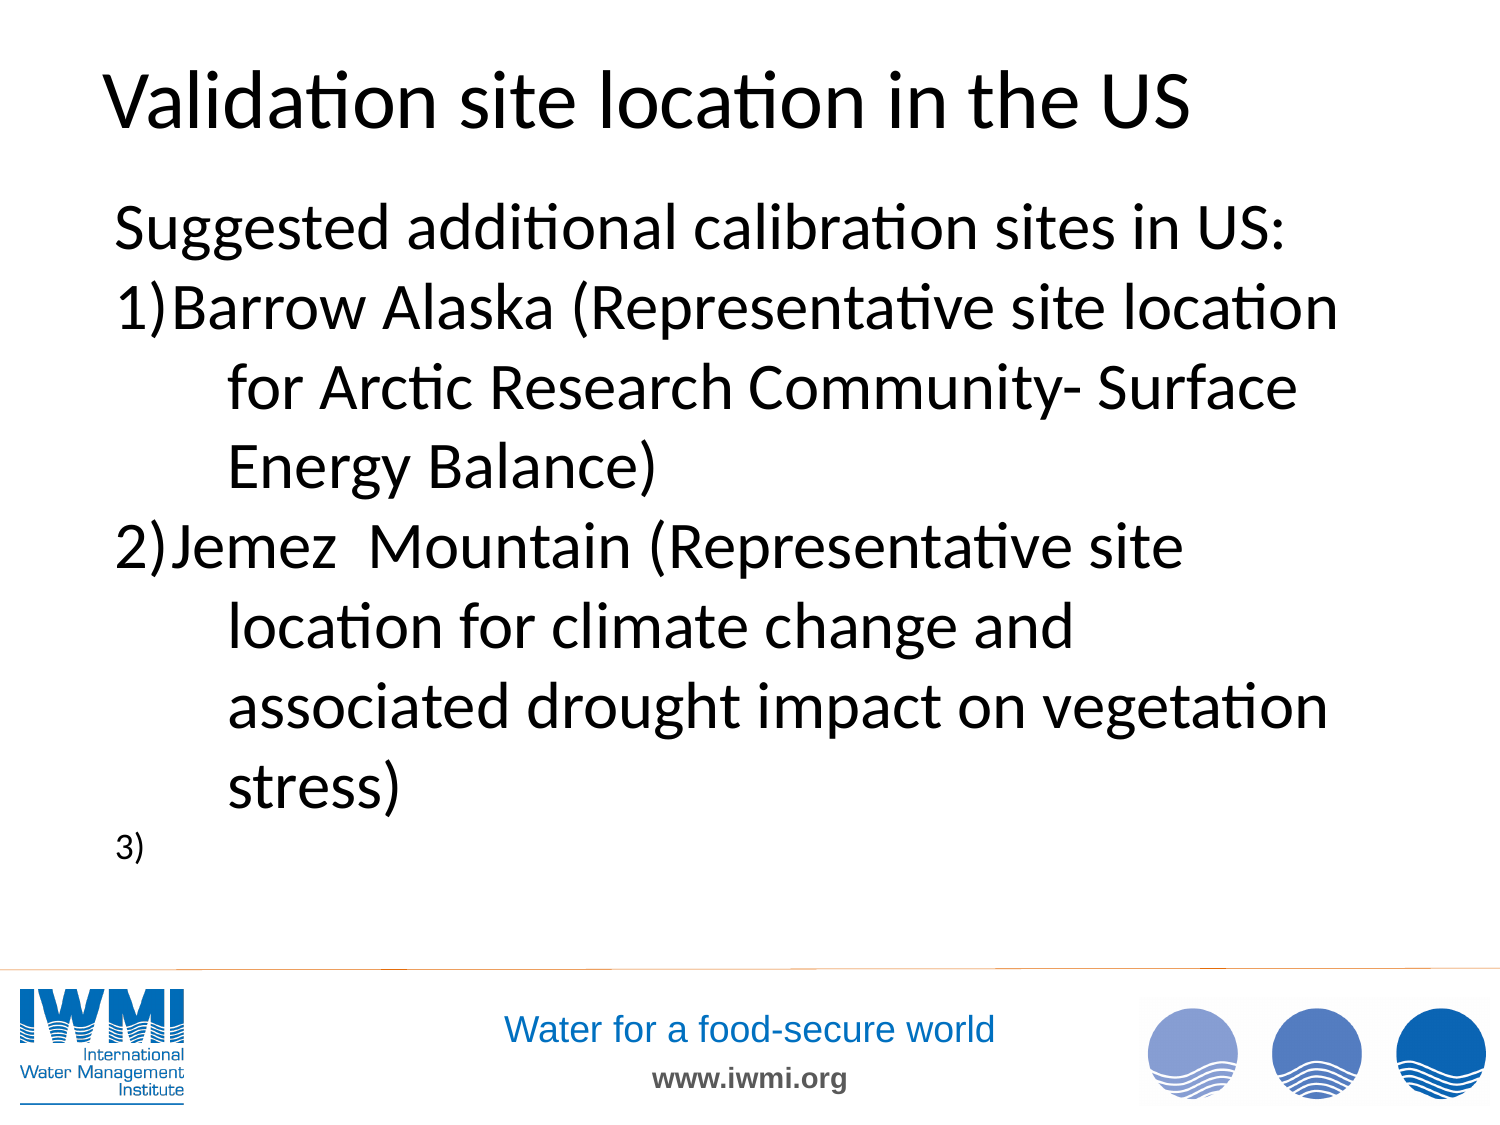

Validation site location in the US
Suggested additional calibration sites in US:
Barrow Alaska (Representative site location for Arctic Research Community- Surface Energy Balance)
Jemez Mountain (Representative site location for climate change and associated drought impact on vegetation stress)